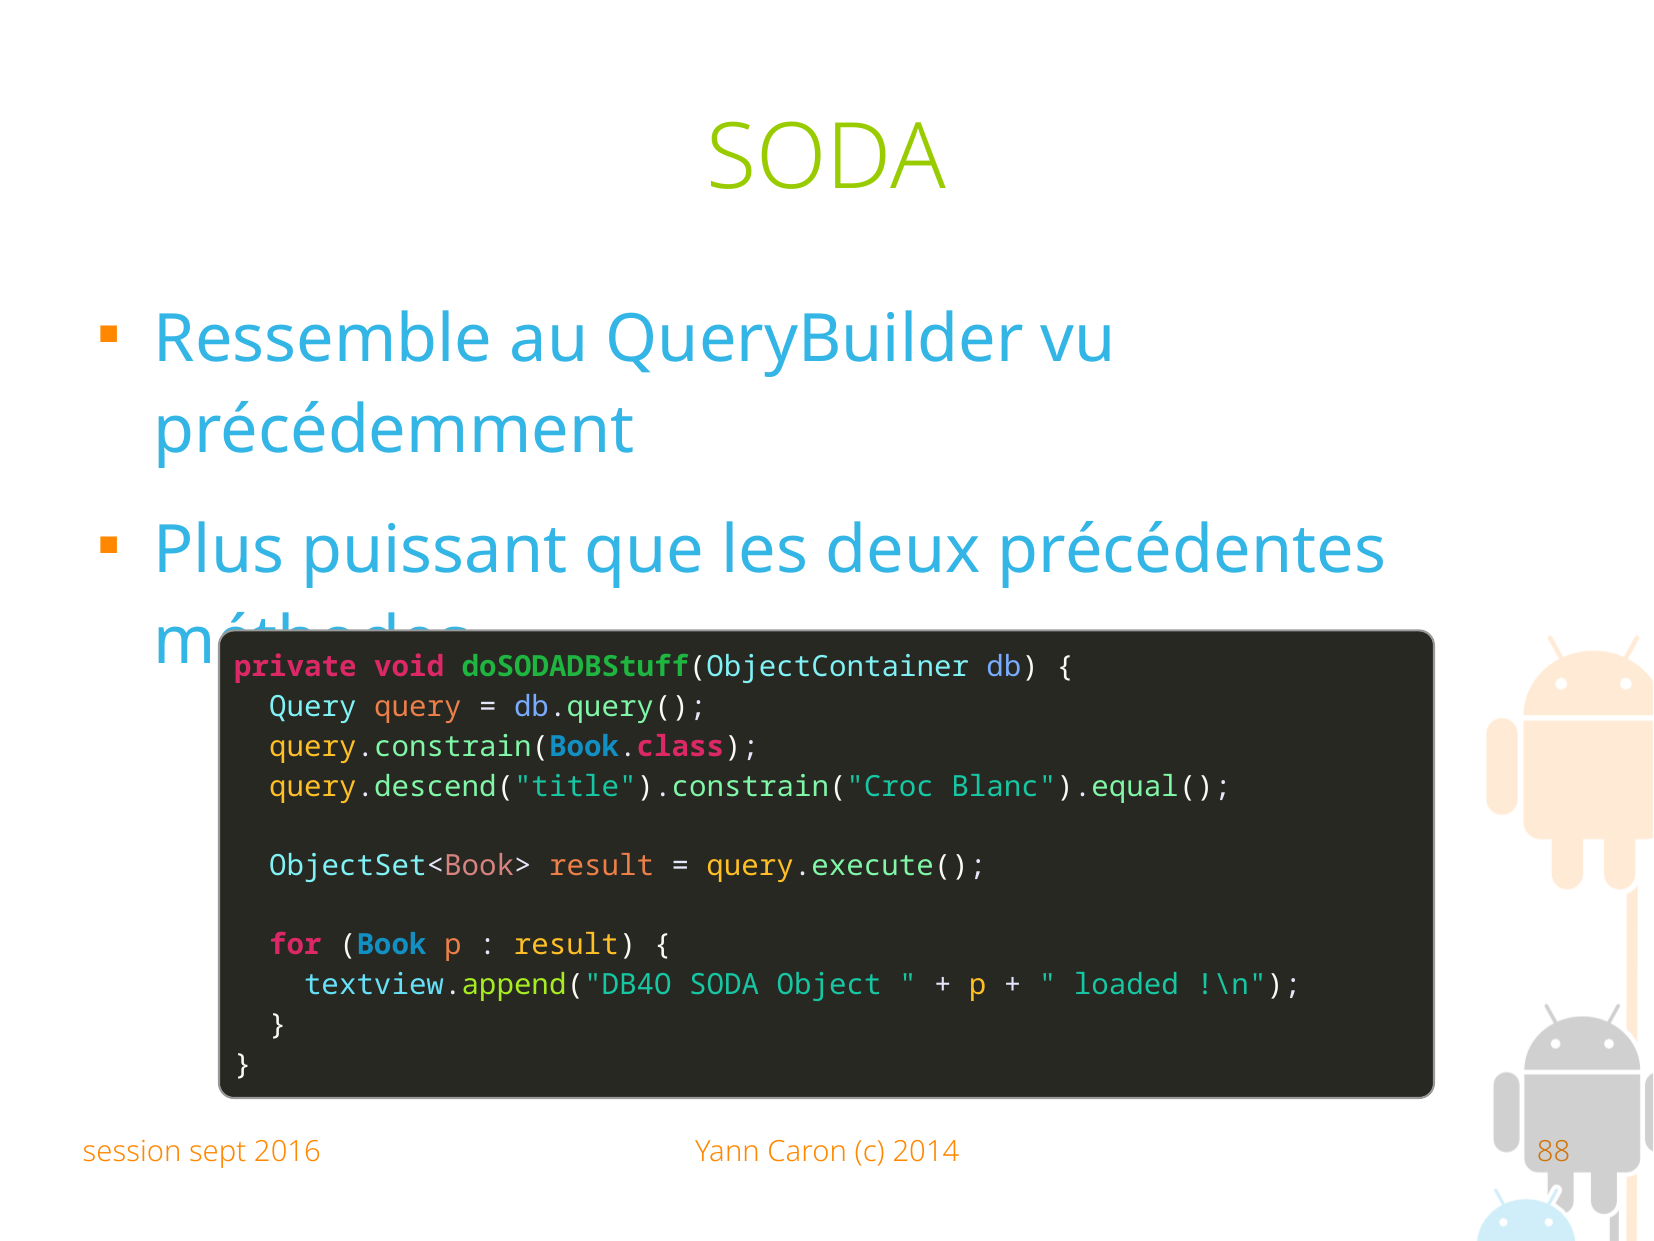

# SODA
Ressemble au QueryBuilder vu précédemment
Plus puissant que les deux précédentes méthodes
private void doSODADBStuff(ObjectContainer db) {
 Query query = db.query();
 query.constrain(Book.class);
 query.descend("title").constrain("Croc Blanc").equal();
 ObjectSet<Book> result = query.execute();
 for (Book p : result) {
 textview.append("DB4O SODA Object " + p + " loaded !\n");
 }
}
session sept 2016
Yann Caron (c) 2014
88